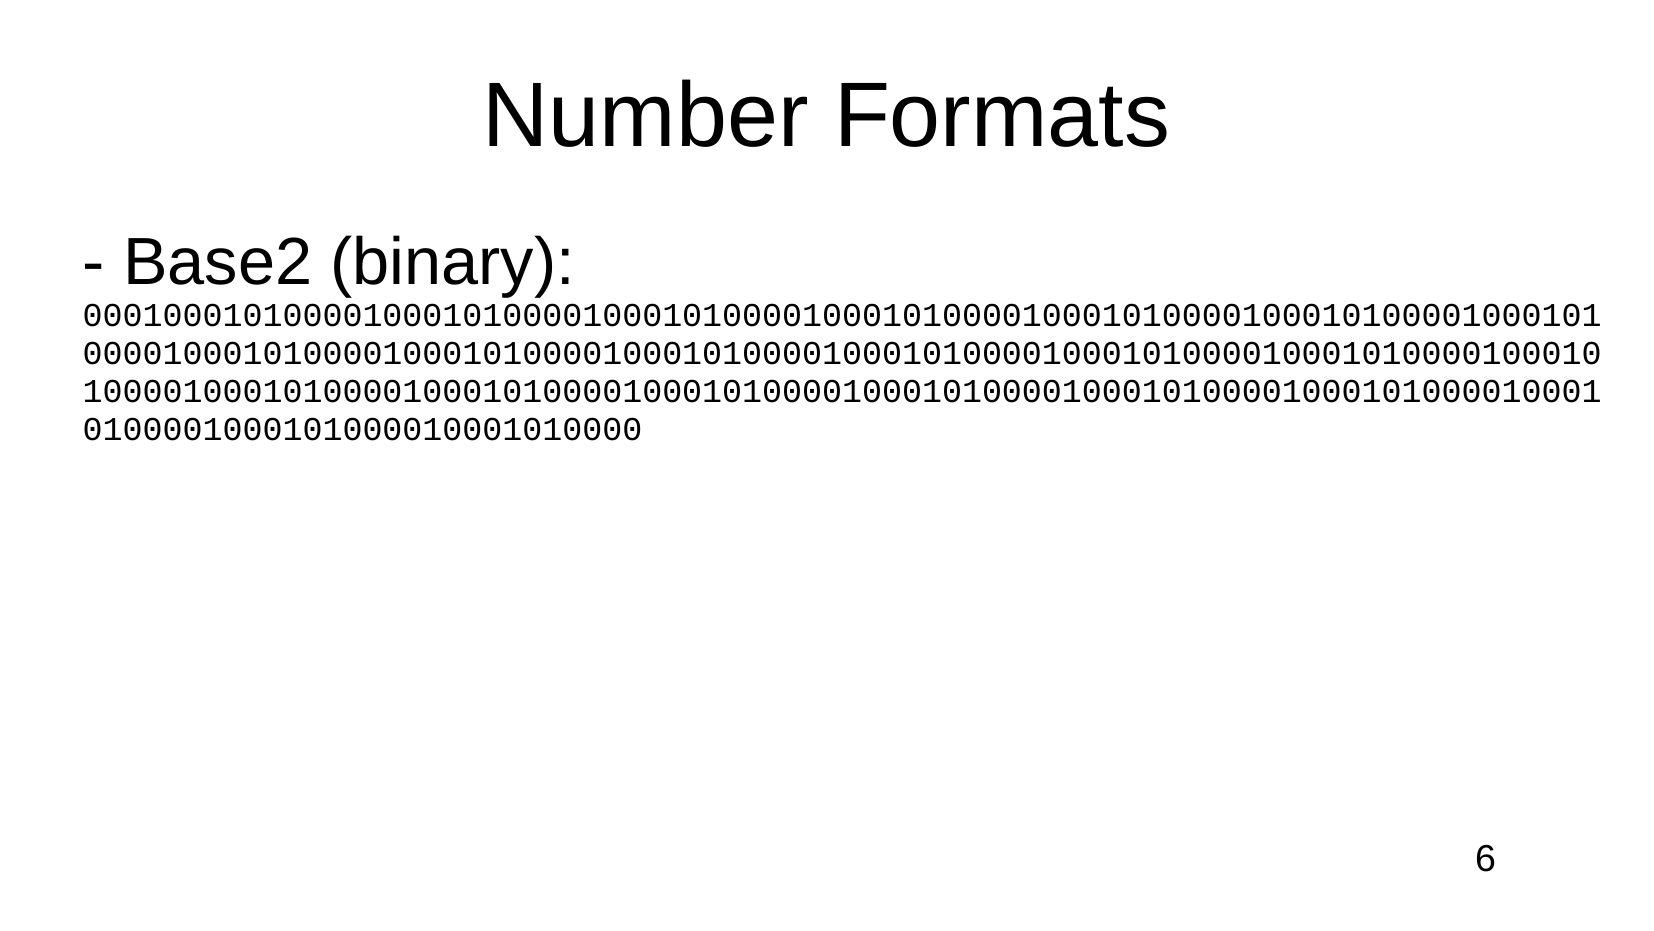

# Number Formats
- Base2 (binary): 0001000101000010001010000100010100001000101000010001010000100010100001000101000010001010000100010100001000101000010001010000100010100001000101000010001010000100010100001000101000010001010000100010100001000101000010001010000100010100001000101000010001010000